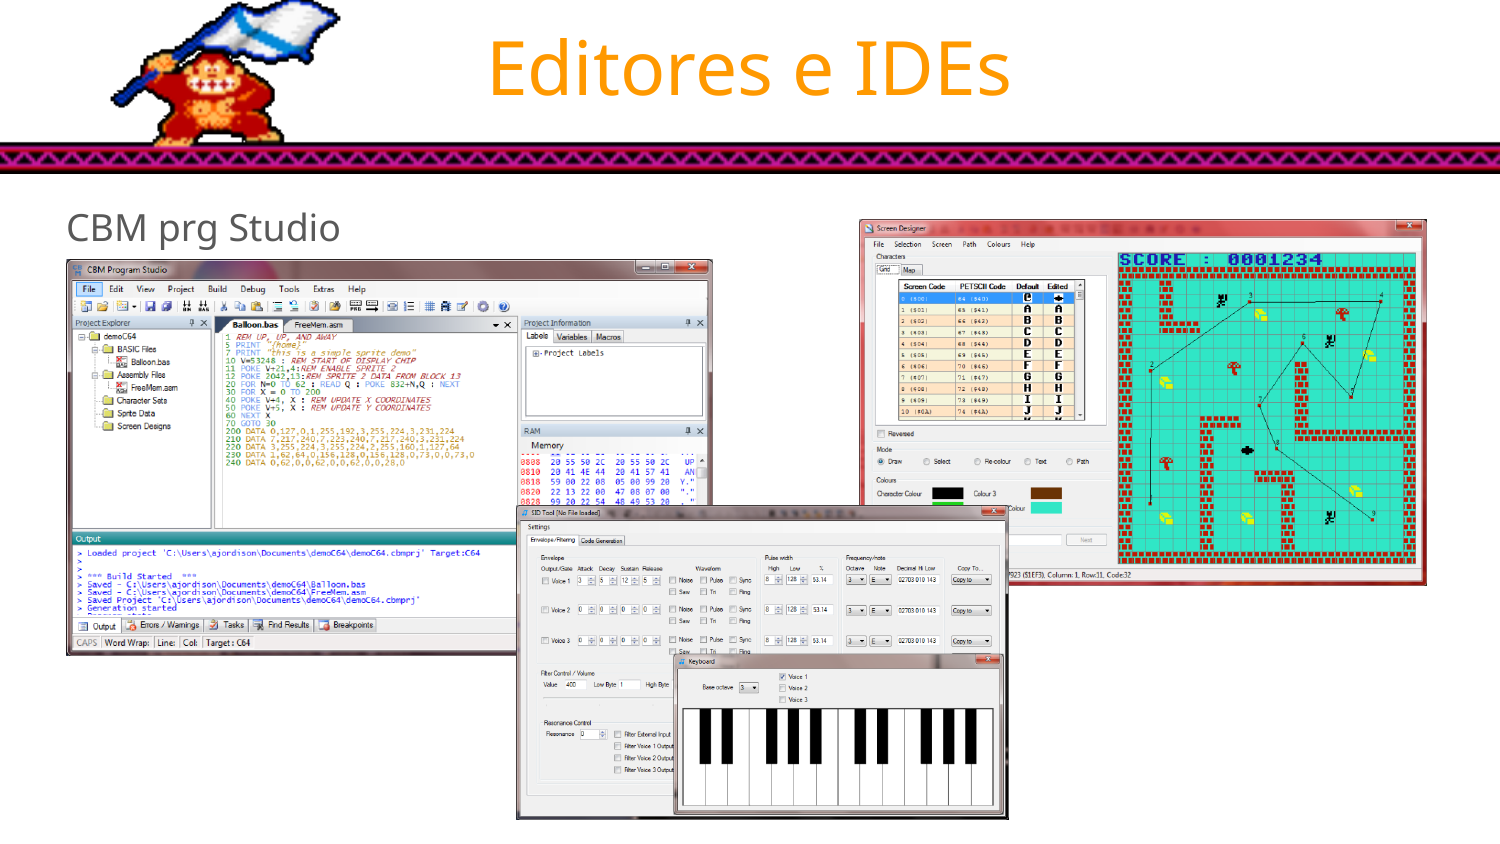

# Editores e IDEs
CBM prg Studio